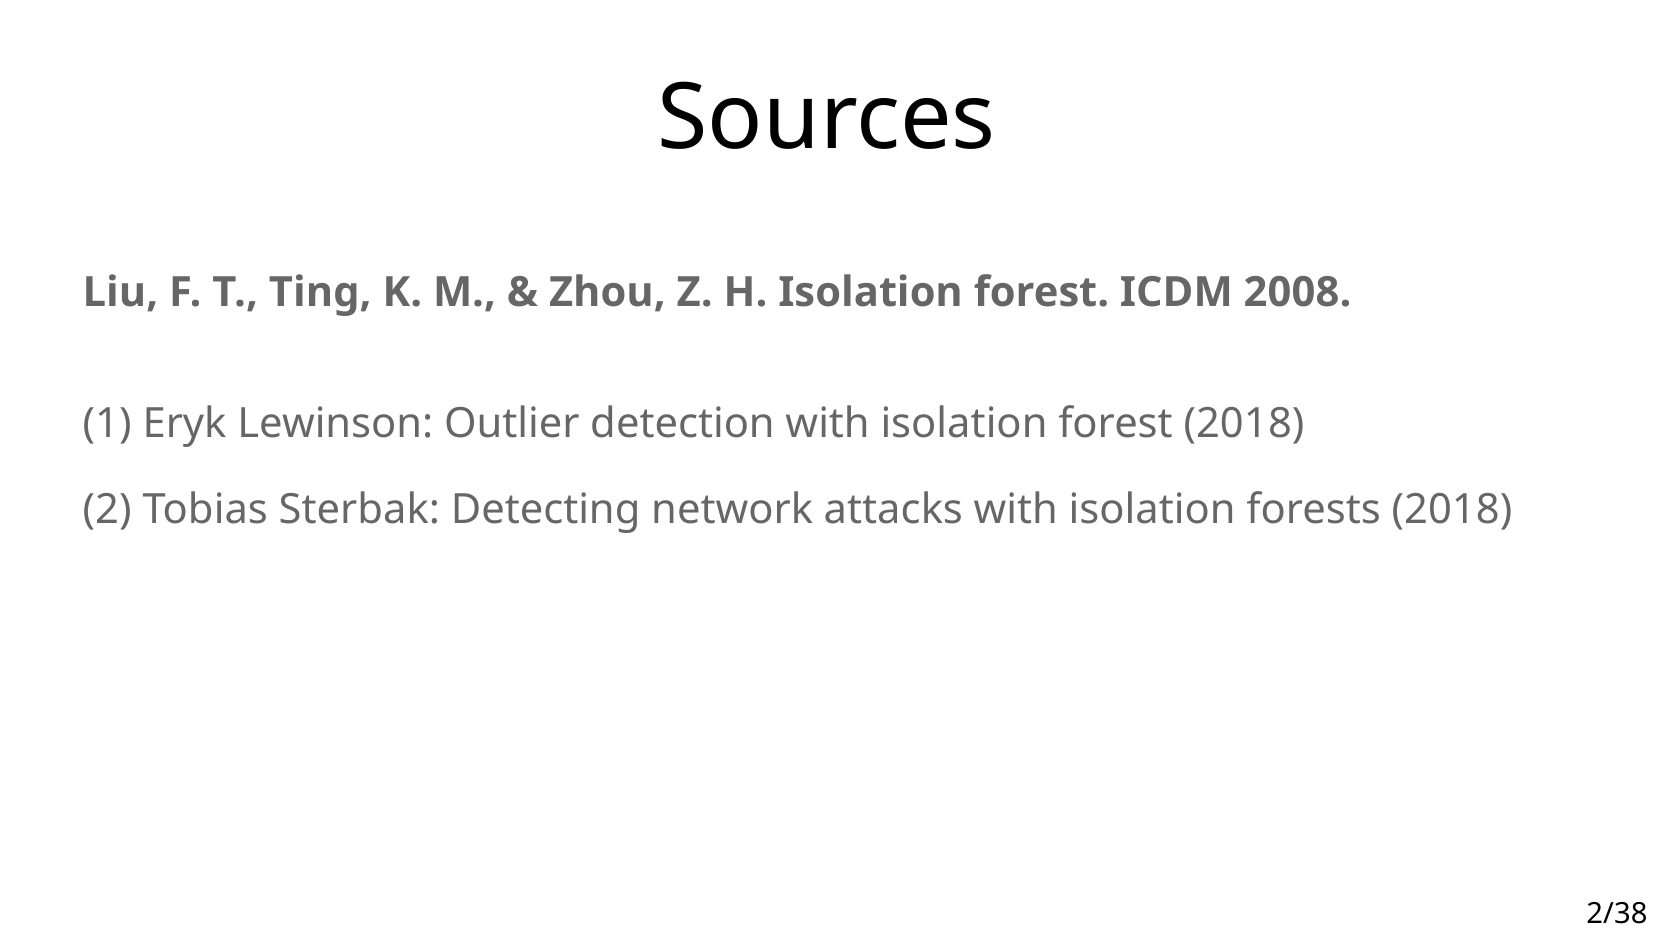

# Sources
Liu, F. T., Ting, K. M., & Zhou, Z. H. Isolation forest. ICDM 2008.
(1) Eryk Lewinson: Outlier detection with isolation forest (2018)
(2) Tobias Sterbak: Detecting network attacks with isolation forests (2018)
2